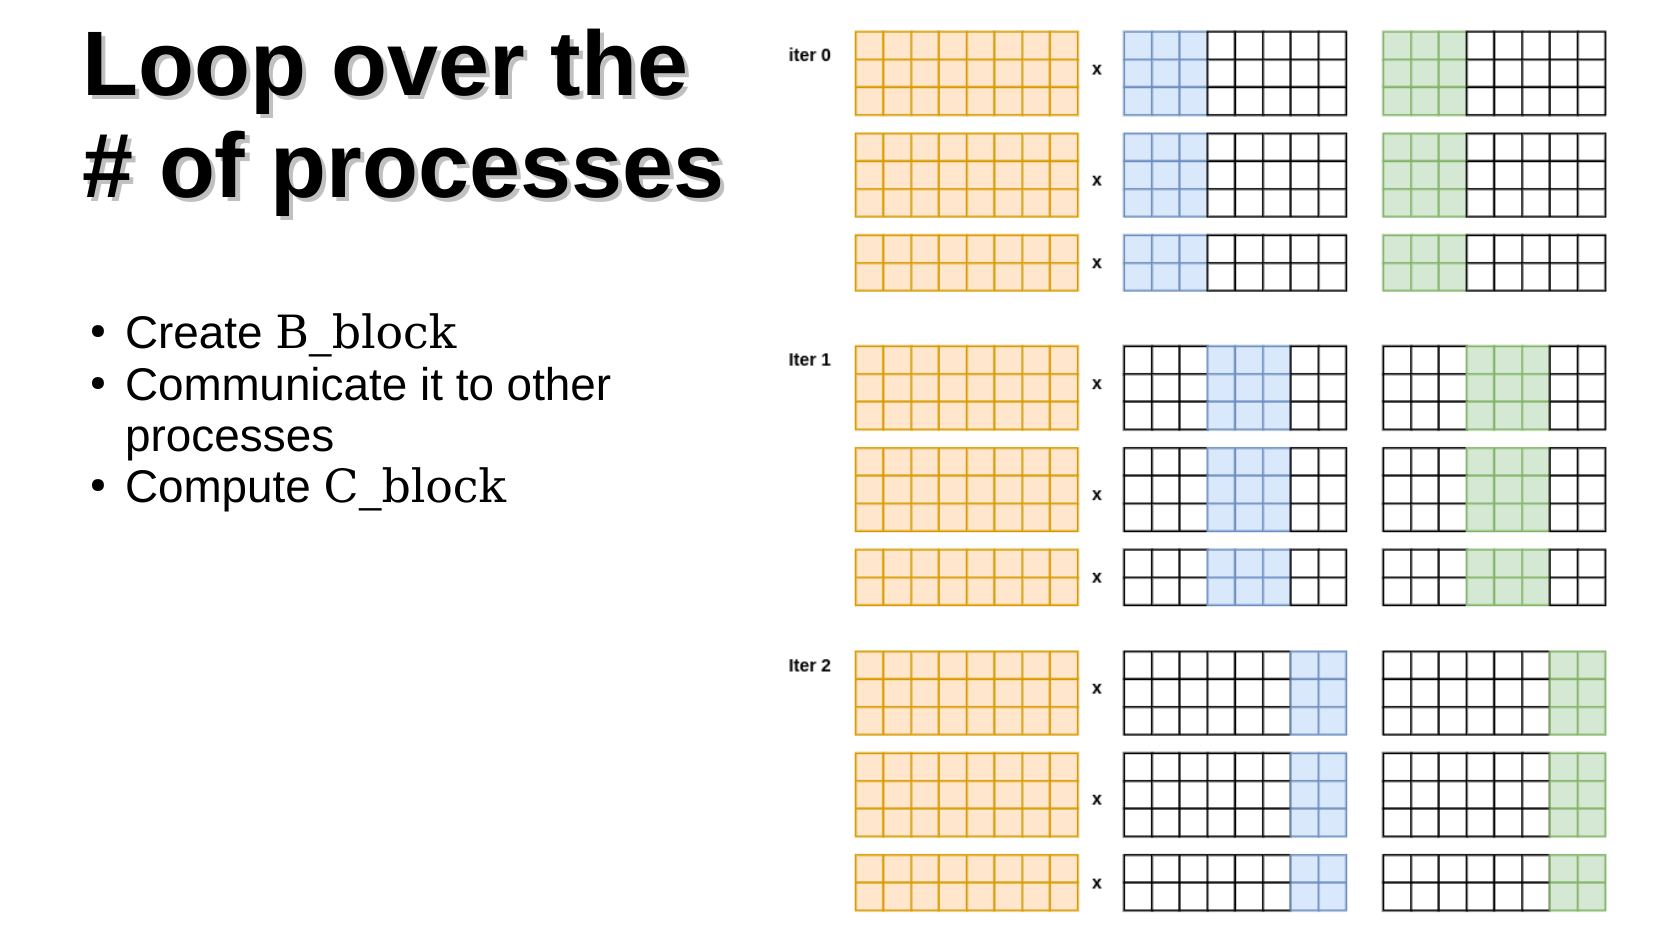

# Loop over the # of processes
Create B_block
Communicate it to other processes
Compute C_block